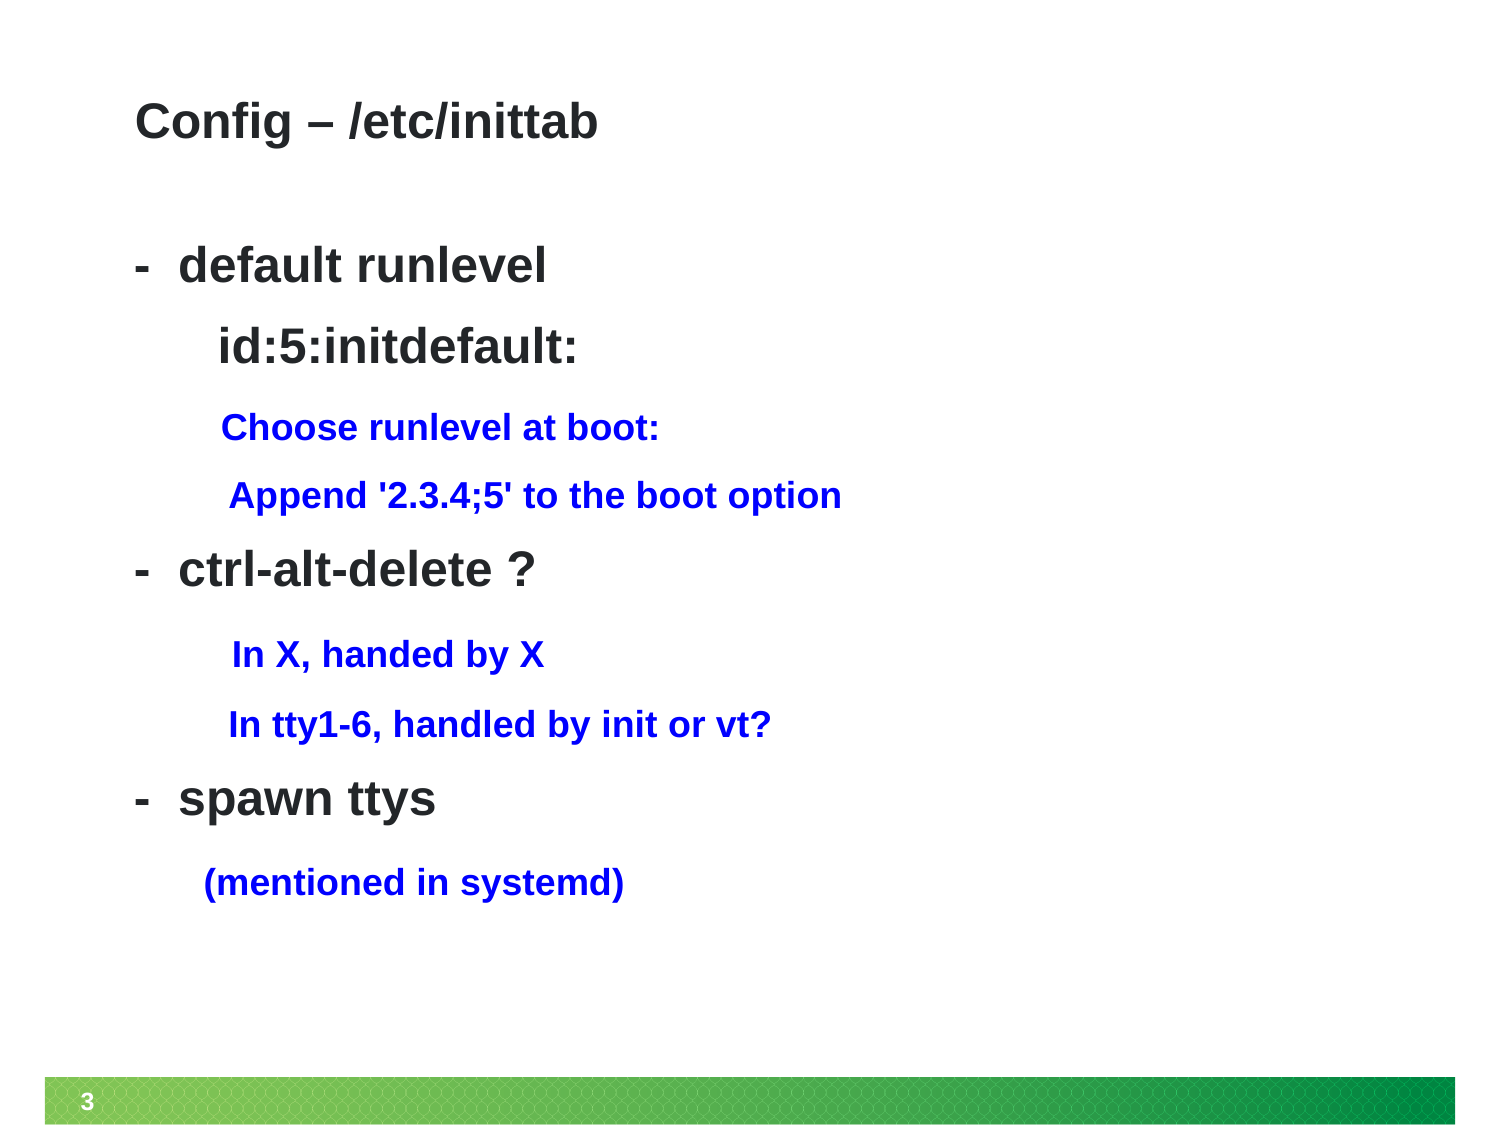

# Config – /etc/inittab
- default runlevel
 id:5:initdefault:
 Choose runlevel at boot:
 Append '2.3.4;5' to the boot option
- ctrl-alt-delete ?
 In X, handed by X
 In tty1-6, handled by init or vt?
- spawn ttys
 (mentioned in systemd)